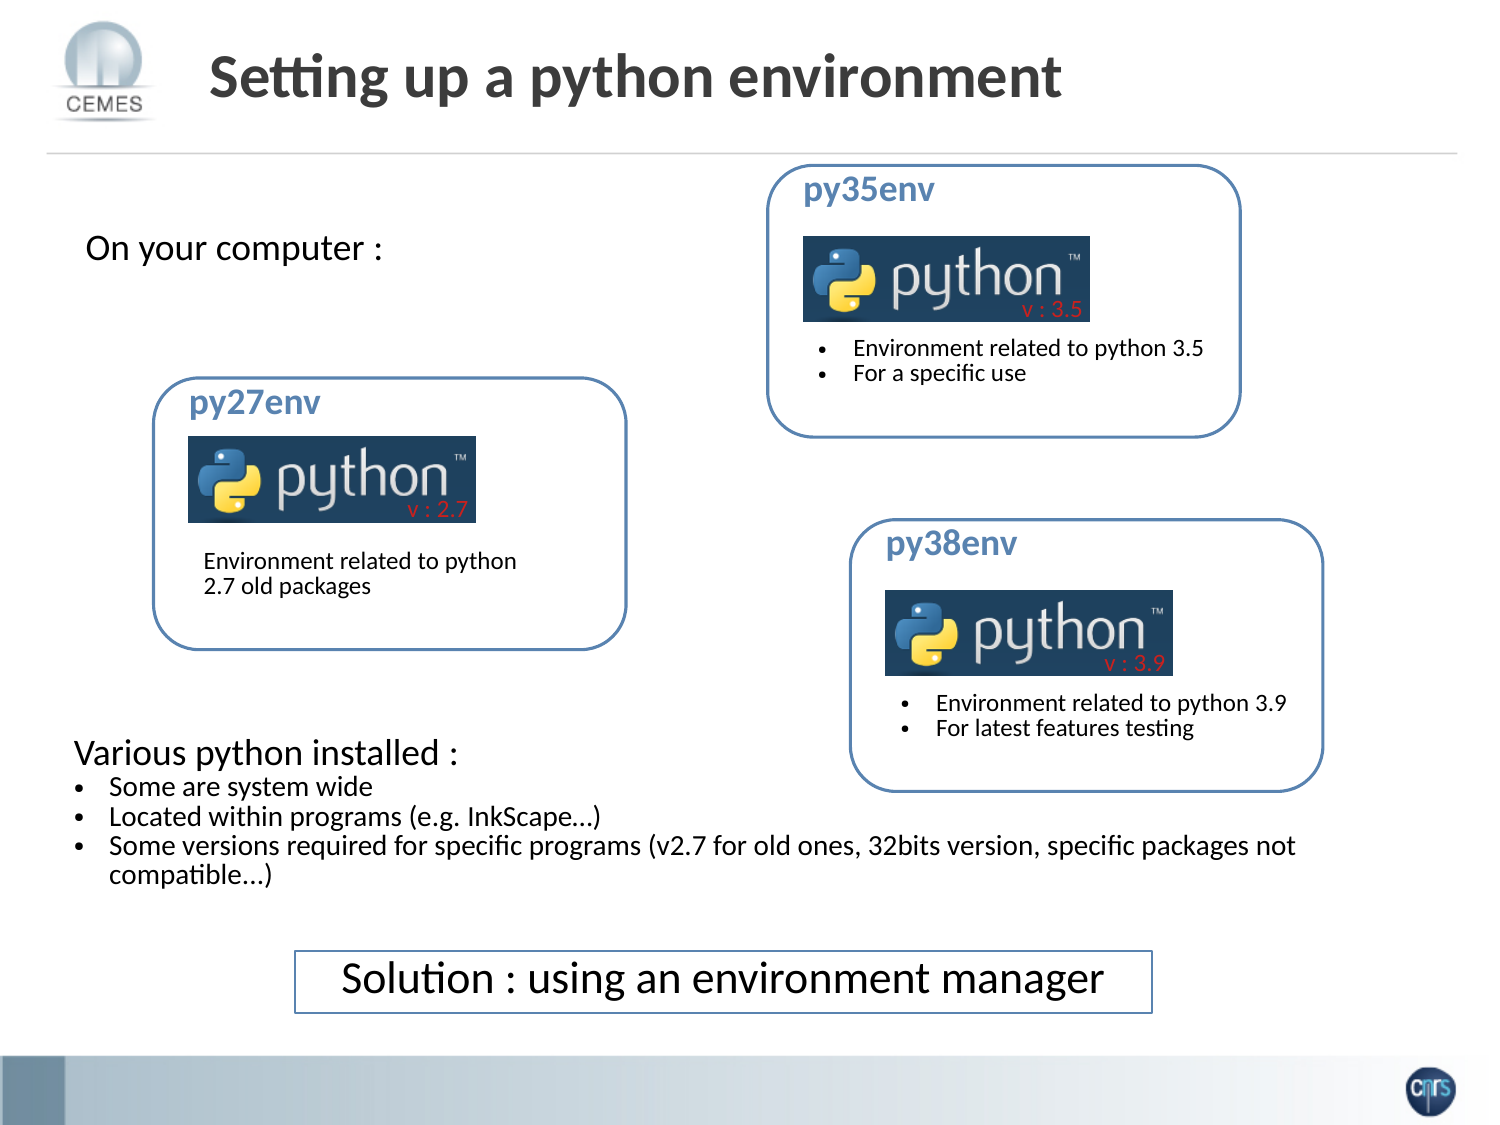

Setting up a python environment
py35env
Environment related to python 3.5
For a specific use
On your computer :
v : 3.5
py27env
Environment related to python 2.7 old packages
v : 2.7
py38env
Environment related to python 3.9
For latest features testing
v : 3.9
Various python installed :
Some are system wide
Located within programs (e.g. InkScape…)
Some versions required for specific programs (v2.7 for old ones, 32bits version, specific packages not compatible...)
Solution : using an environment manager